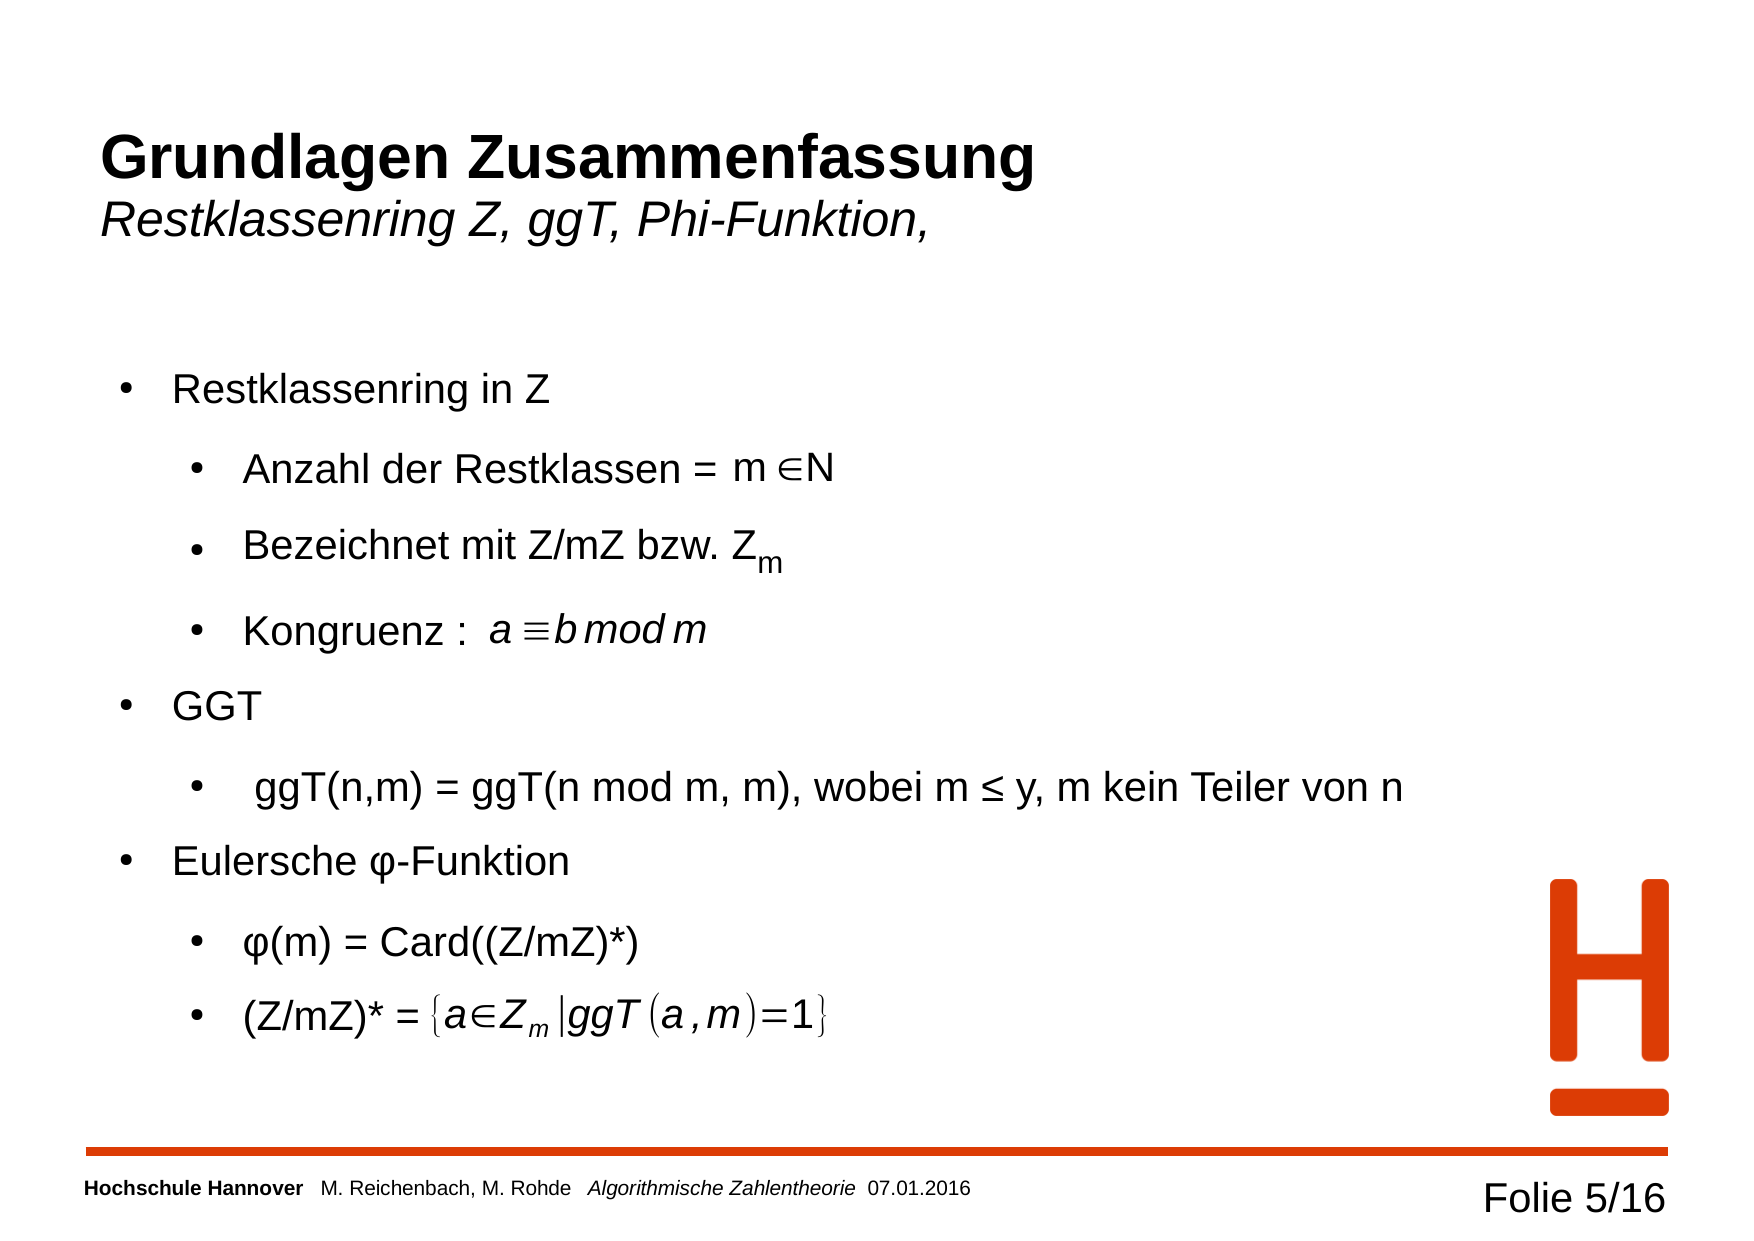

# Grundlagen Zusammenfassung Restklassenring Z, ggT, Phi-Funktion,
Restklassenring in Z
Anzahl der Restklassen =
Bezeichnet mit Z/mZ bzw. Zm
Kongruenz :
GGT
 ggT(n,m) = ggT(n mod m, m), wobei m ≤ y, m kein Teiler von n
Eulersche φ-Funktion
φ(m) = Card((Z/mZ)*)
(Z/mZ)* =
5